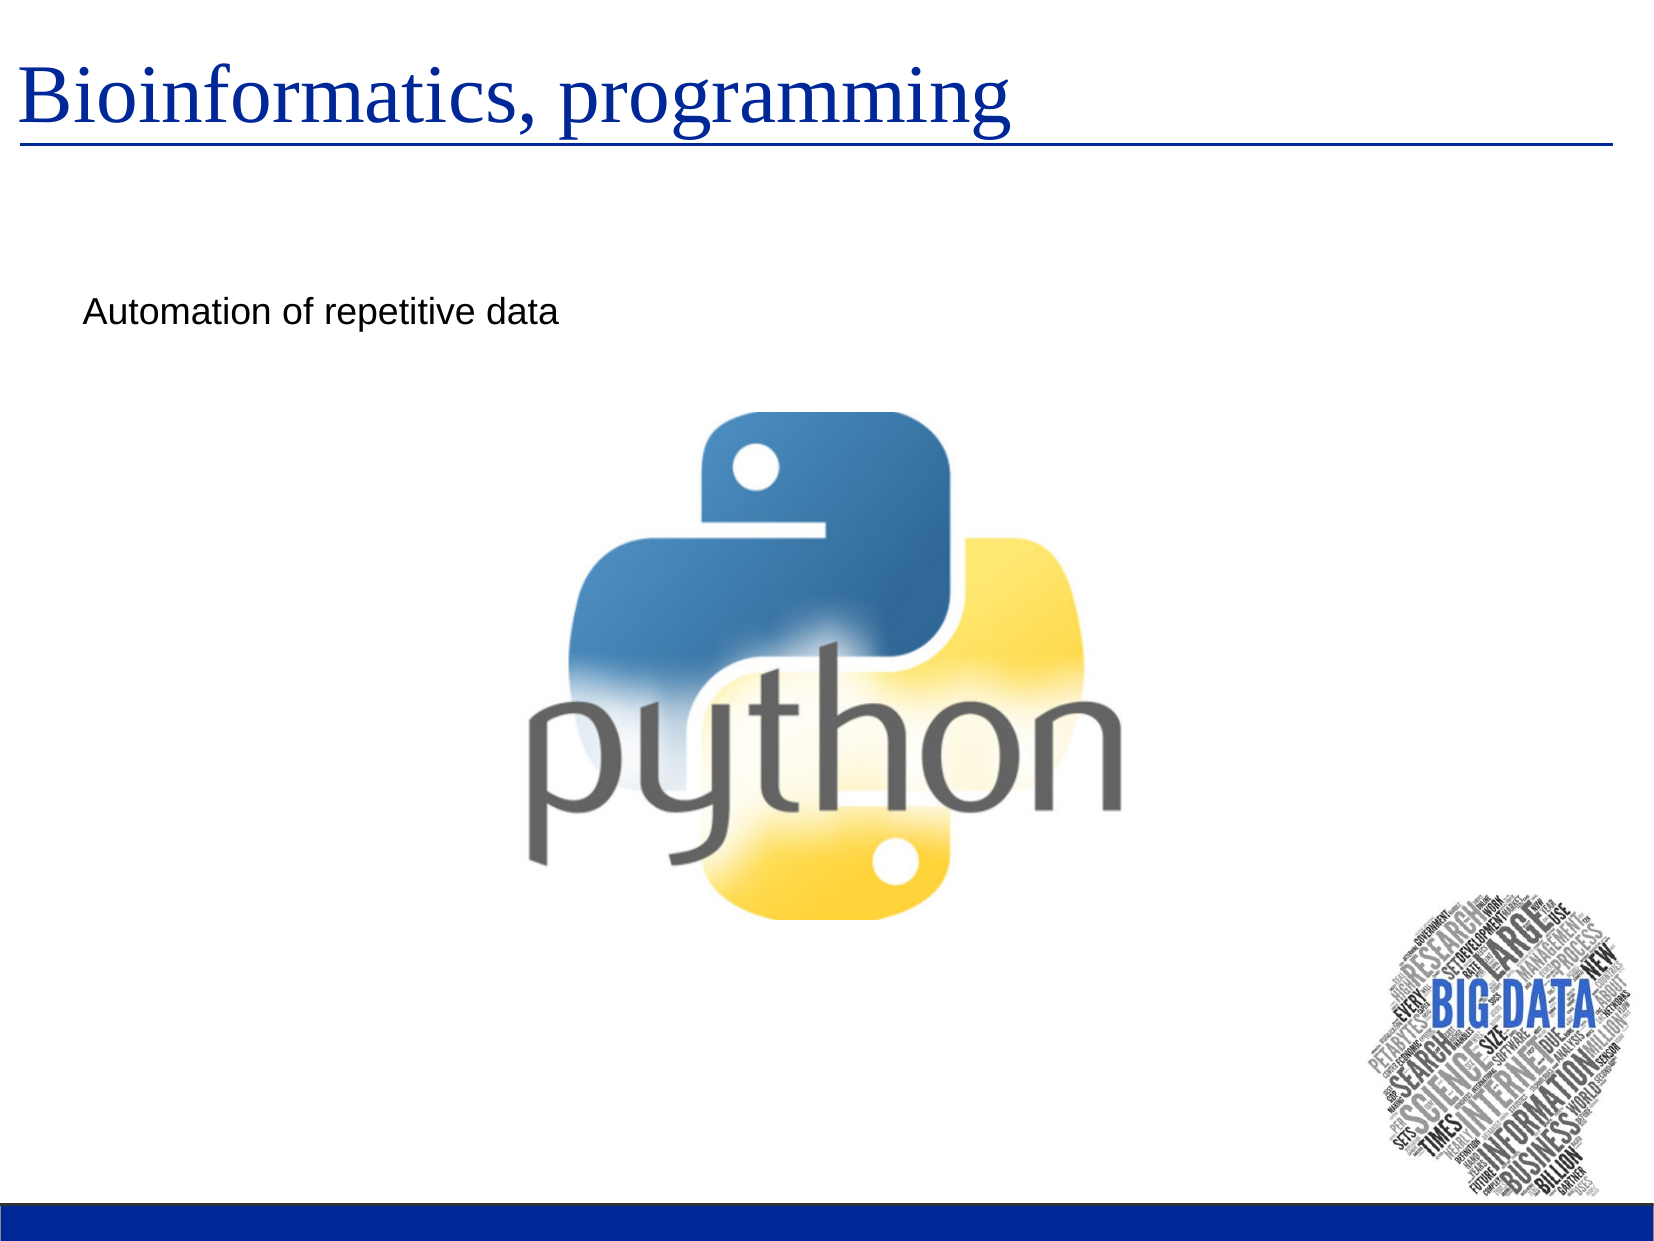

# Bioinformatics, programming
Automation of repetitive data